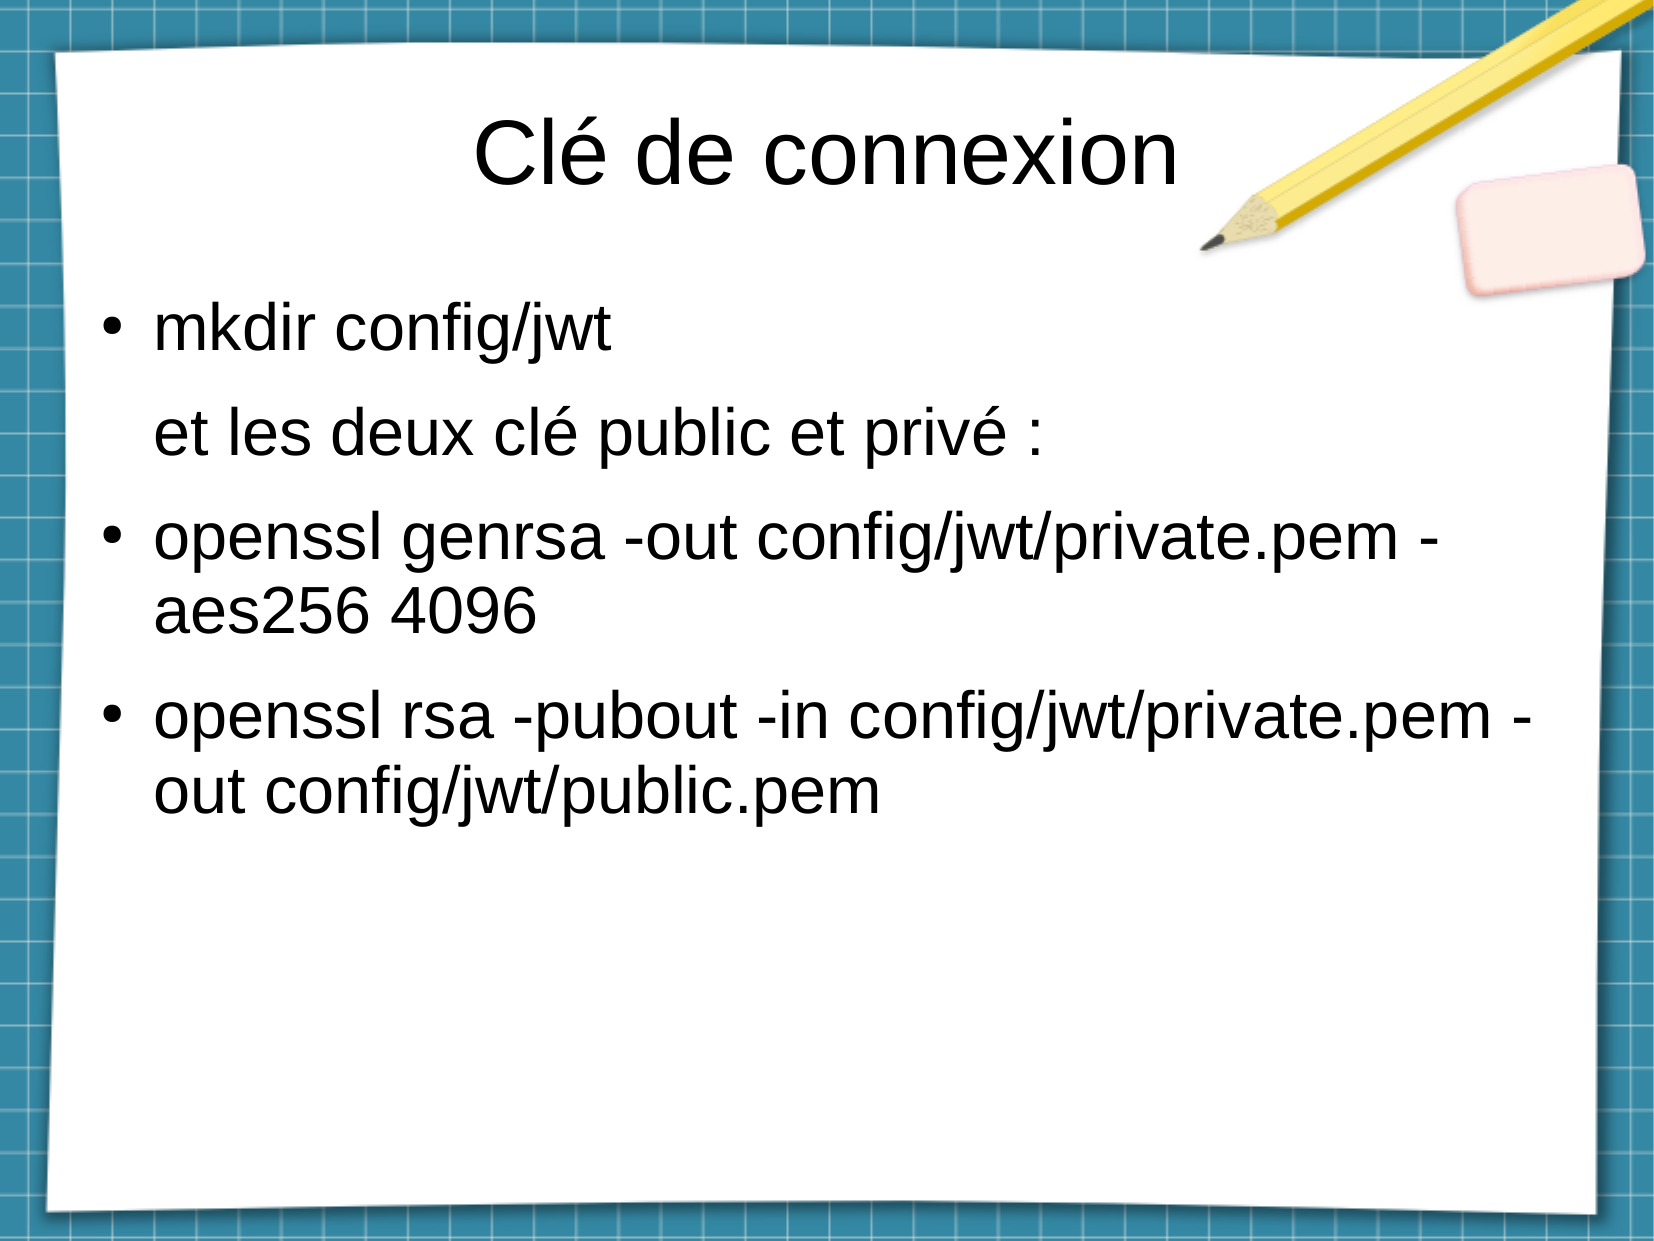

# Clé de connexion
mkdir config/jwt
et les deux clé public et privé :
openssl genrsa -out config/jwt/private.pem -aes256 4096
openssl rsa -pubout -in config/jwt/private.pem -out config/jwt/public.pem